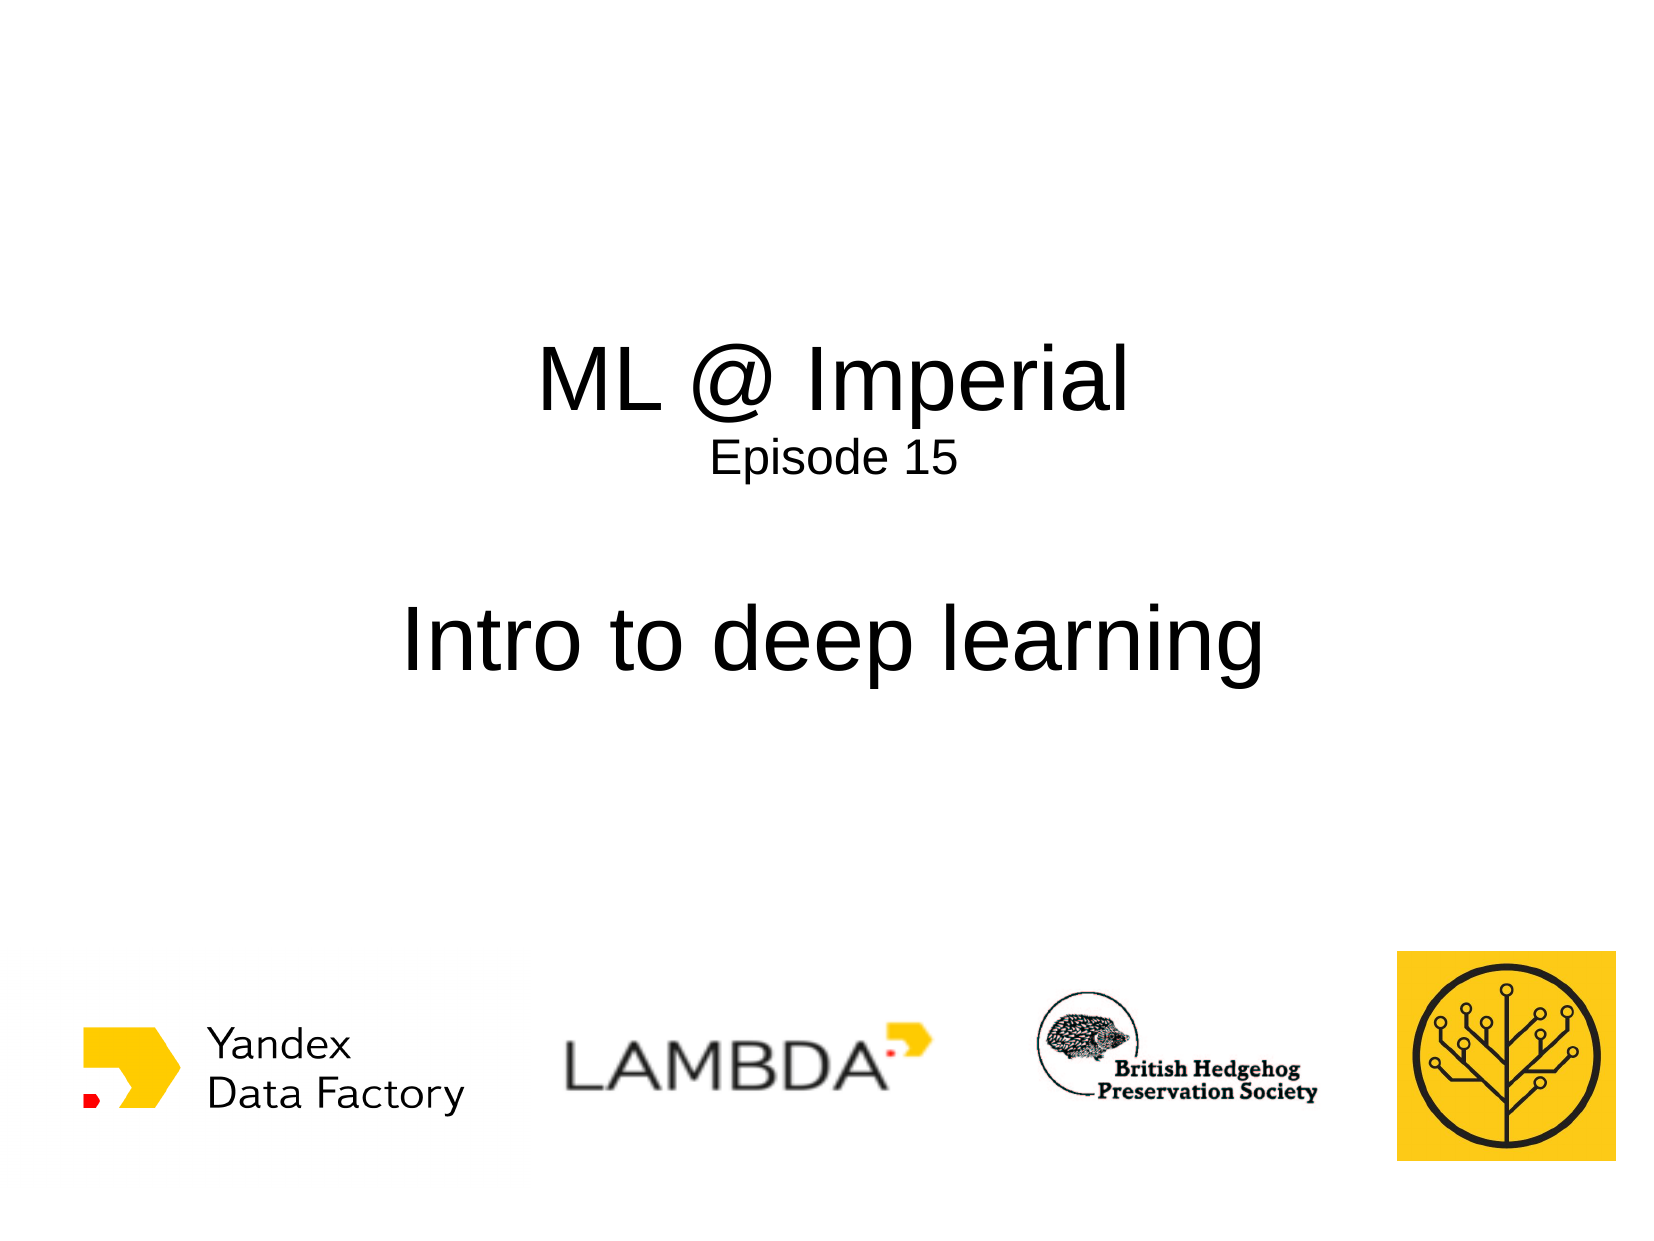

# ML @ Imperial Episode 15 Intro to deep learning
1